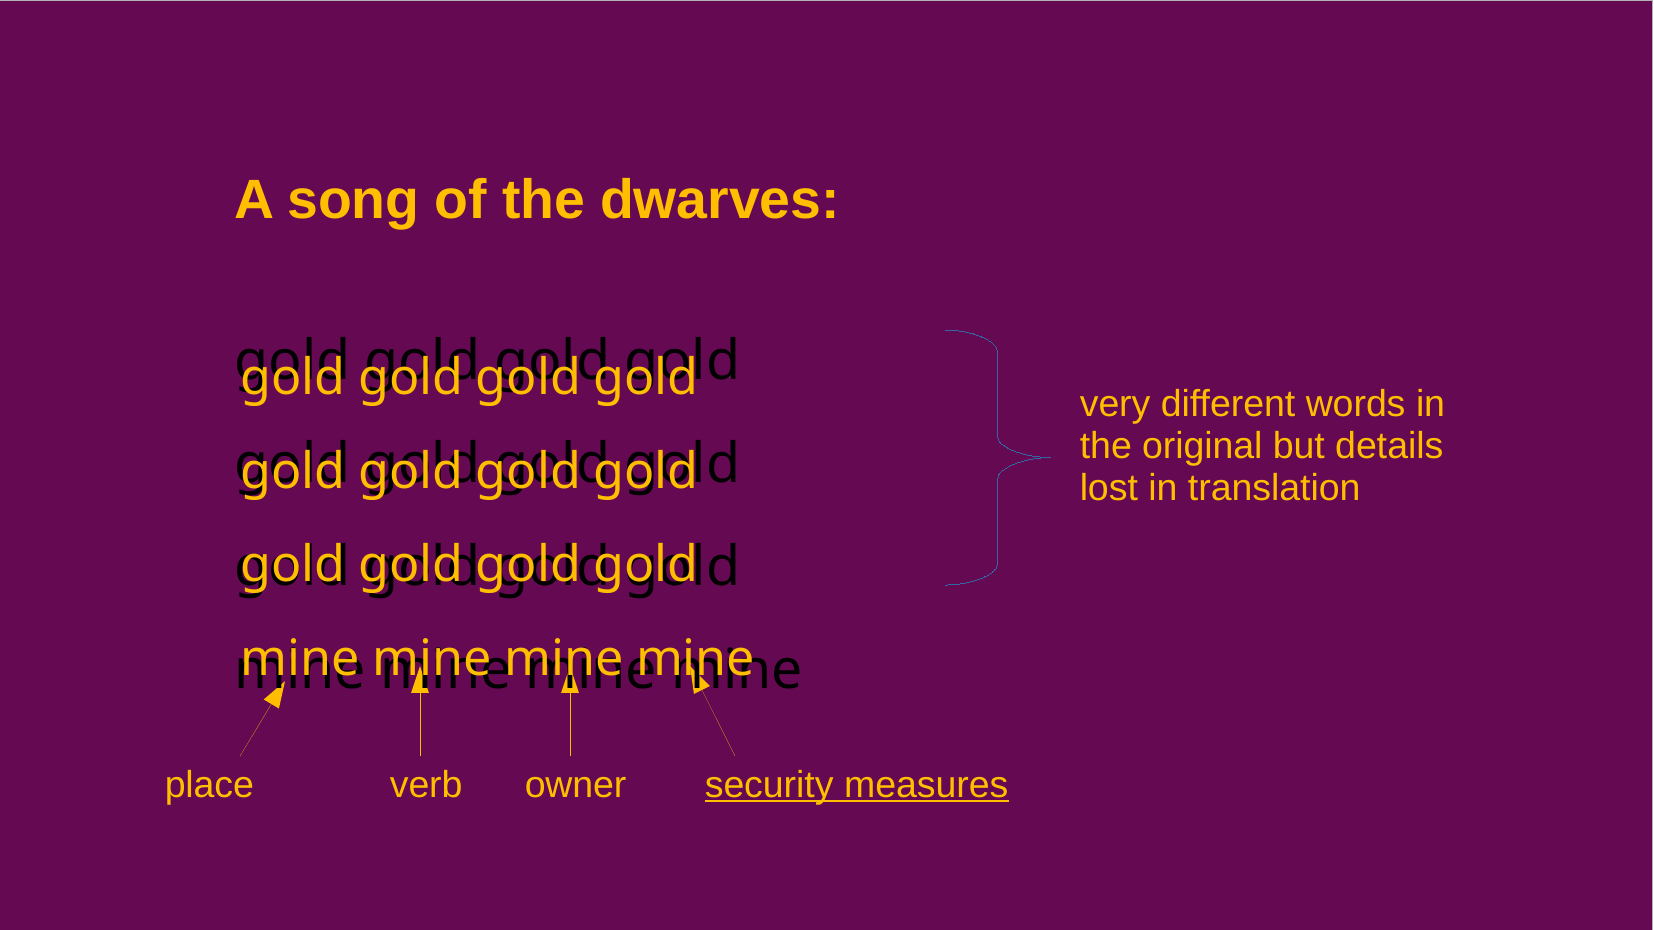

gold gold gold gold
gold gold gold gold
gold gold gold gold
mine mine mine mine
# A song of the dwarves:
gold gold gold gold
gold gold gold gold
gold gold gold gold
mine mine mine mine
very different words in the original but details lost in translation
place
verb
owner
security measures